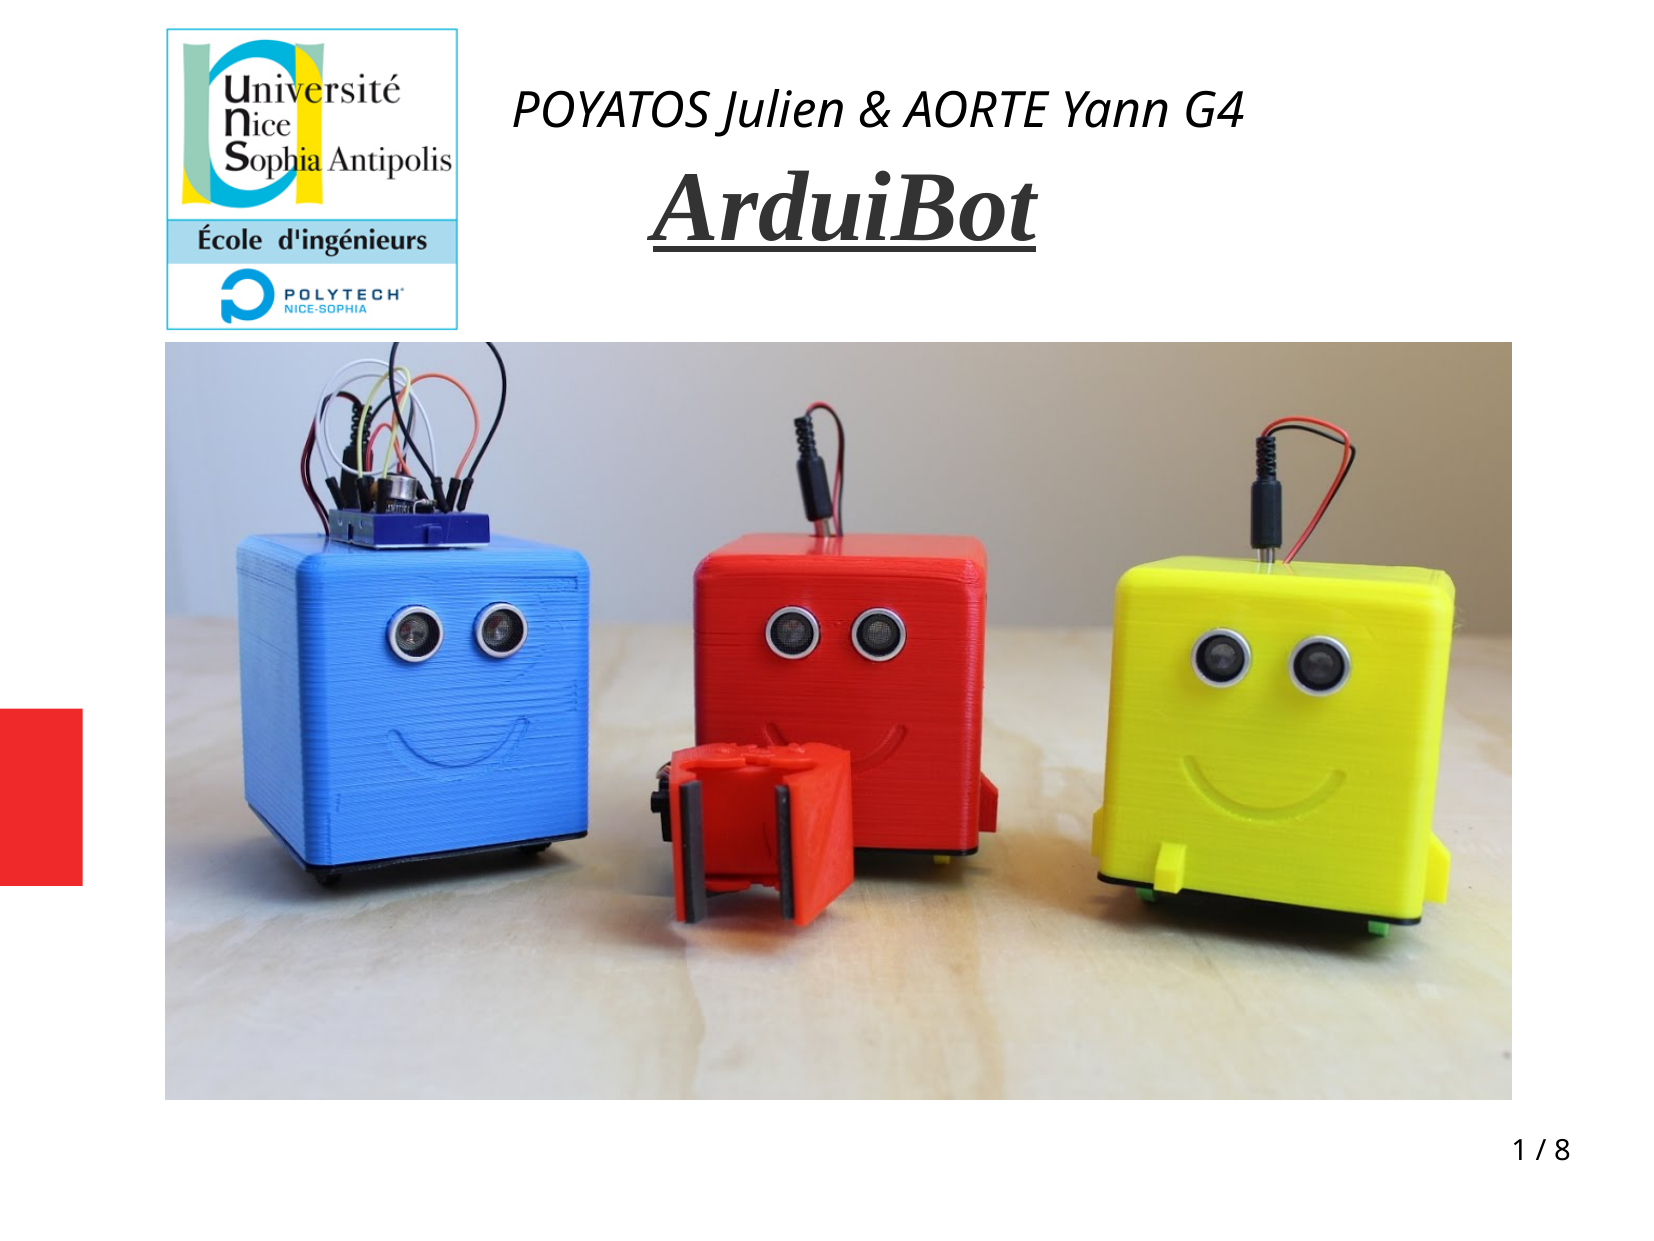

POYATOS Julien & AORTE Yann G4
# ArduiBot
1